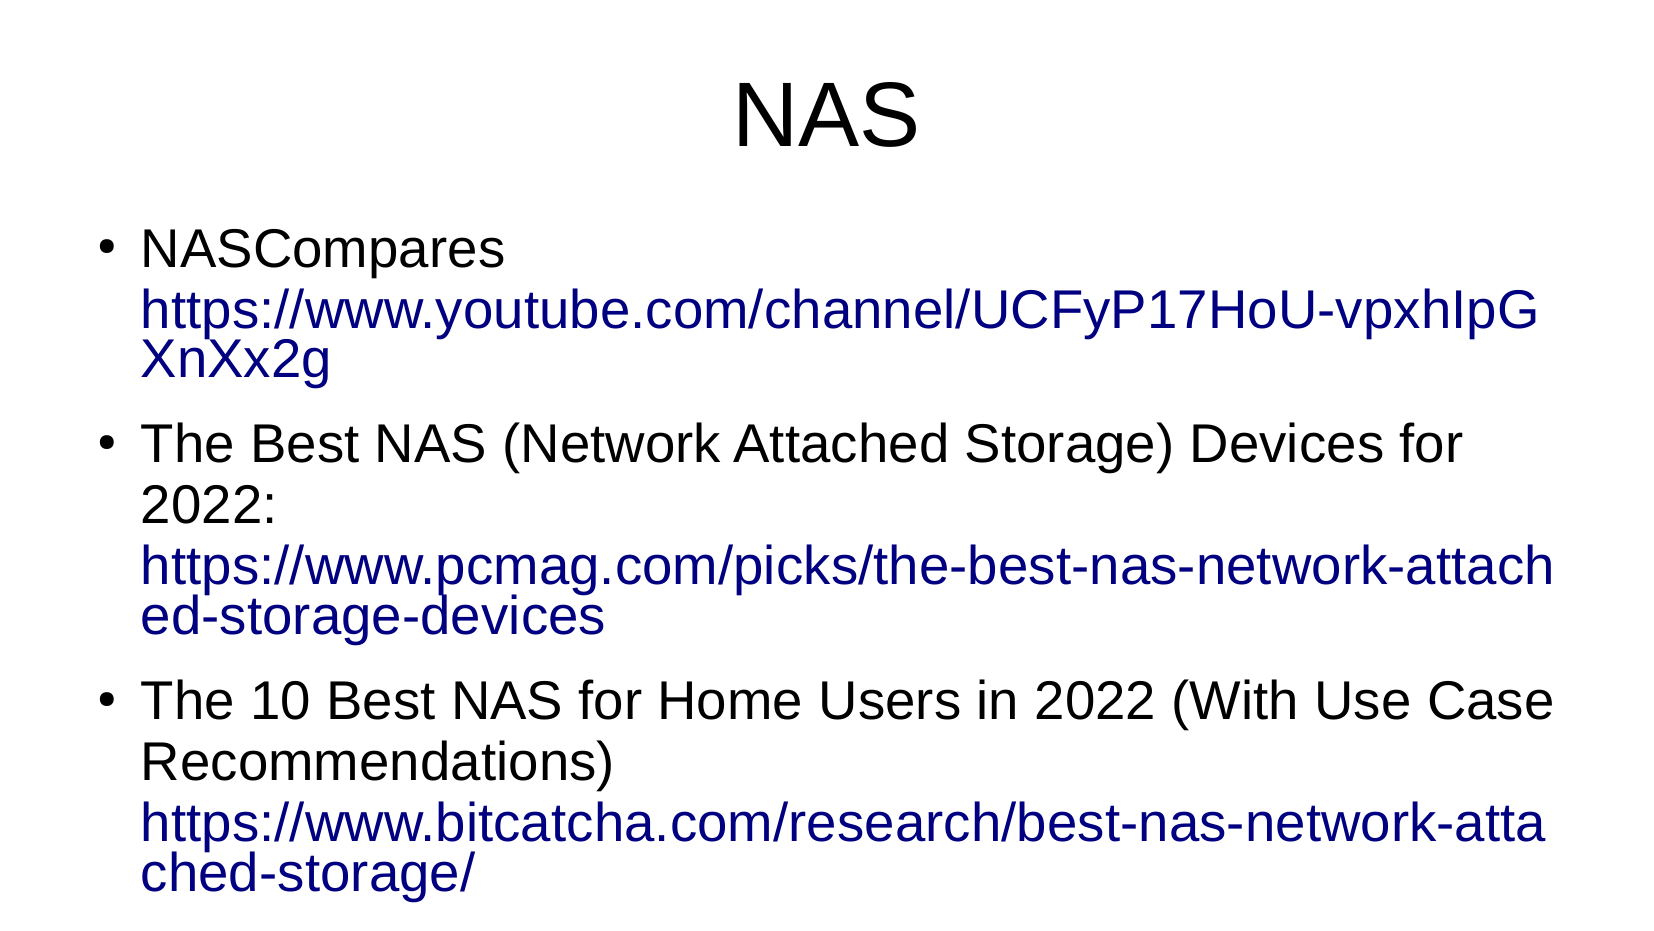

# NAS
NASCompares https://www.youtube.com/channel/UCFyP17HoU-vpxhIpGXnXx2g
The Best NAS (Network Attached Storage) Devices for 2022: https://www.pcmag.com/picks/the-best-nas-network-attached-storage-devices
The 10 Best NAS for Home Users in 2022 (With Use Case Recommendations) https://www.bitcatcha.com/research/best-nas-network-attached-storage/